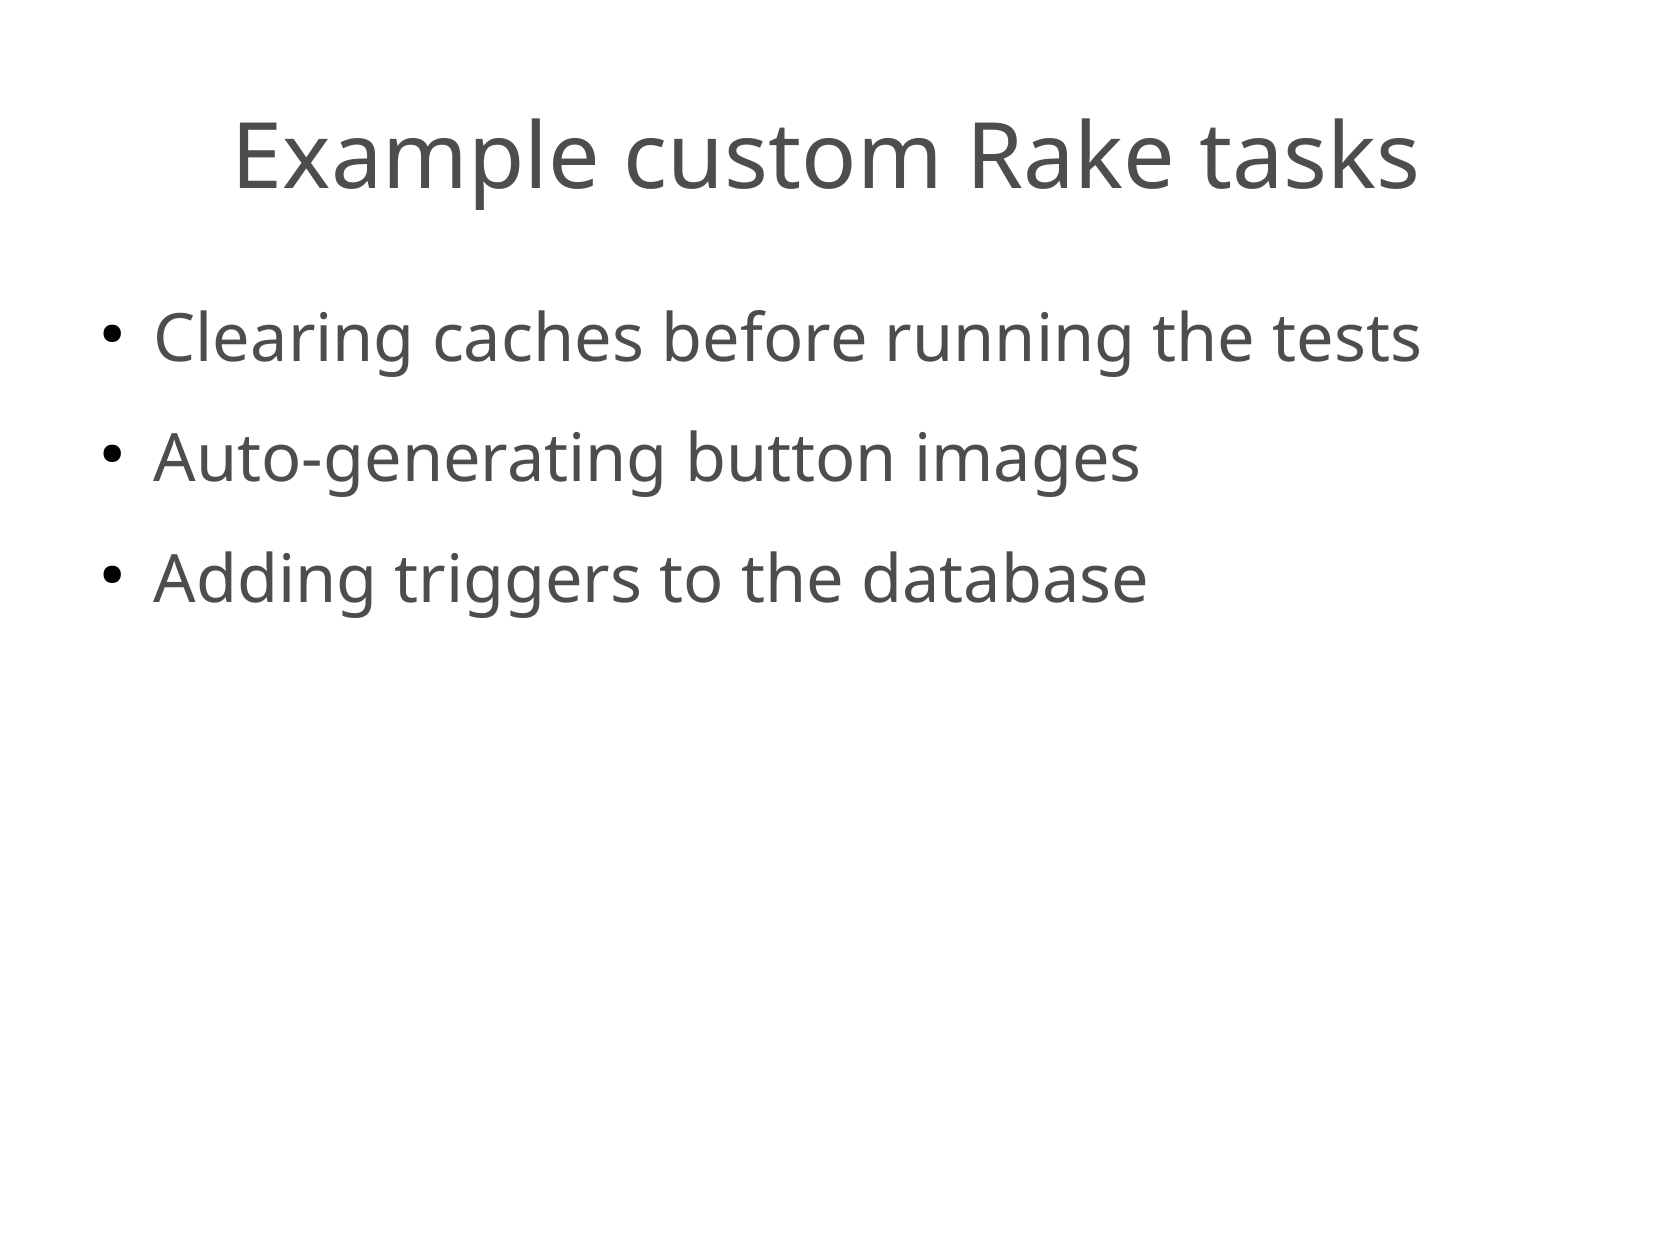

# Example custom Rake tasks
Clearing caches before running the tests
Auto-generating button images
Adding triggers to the database